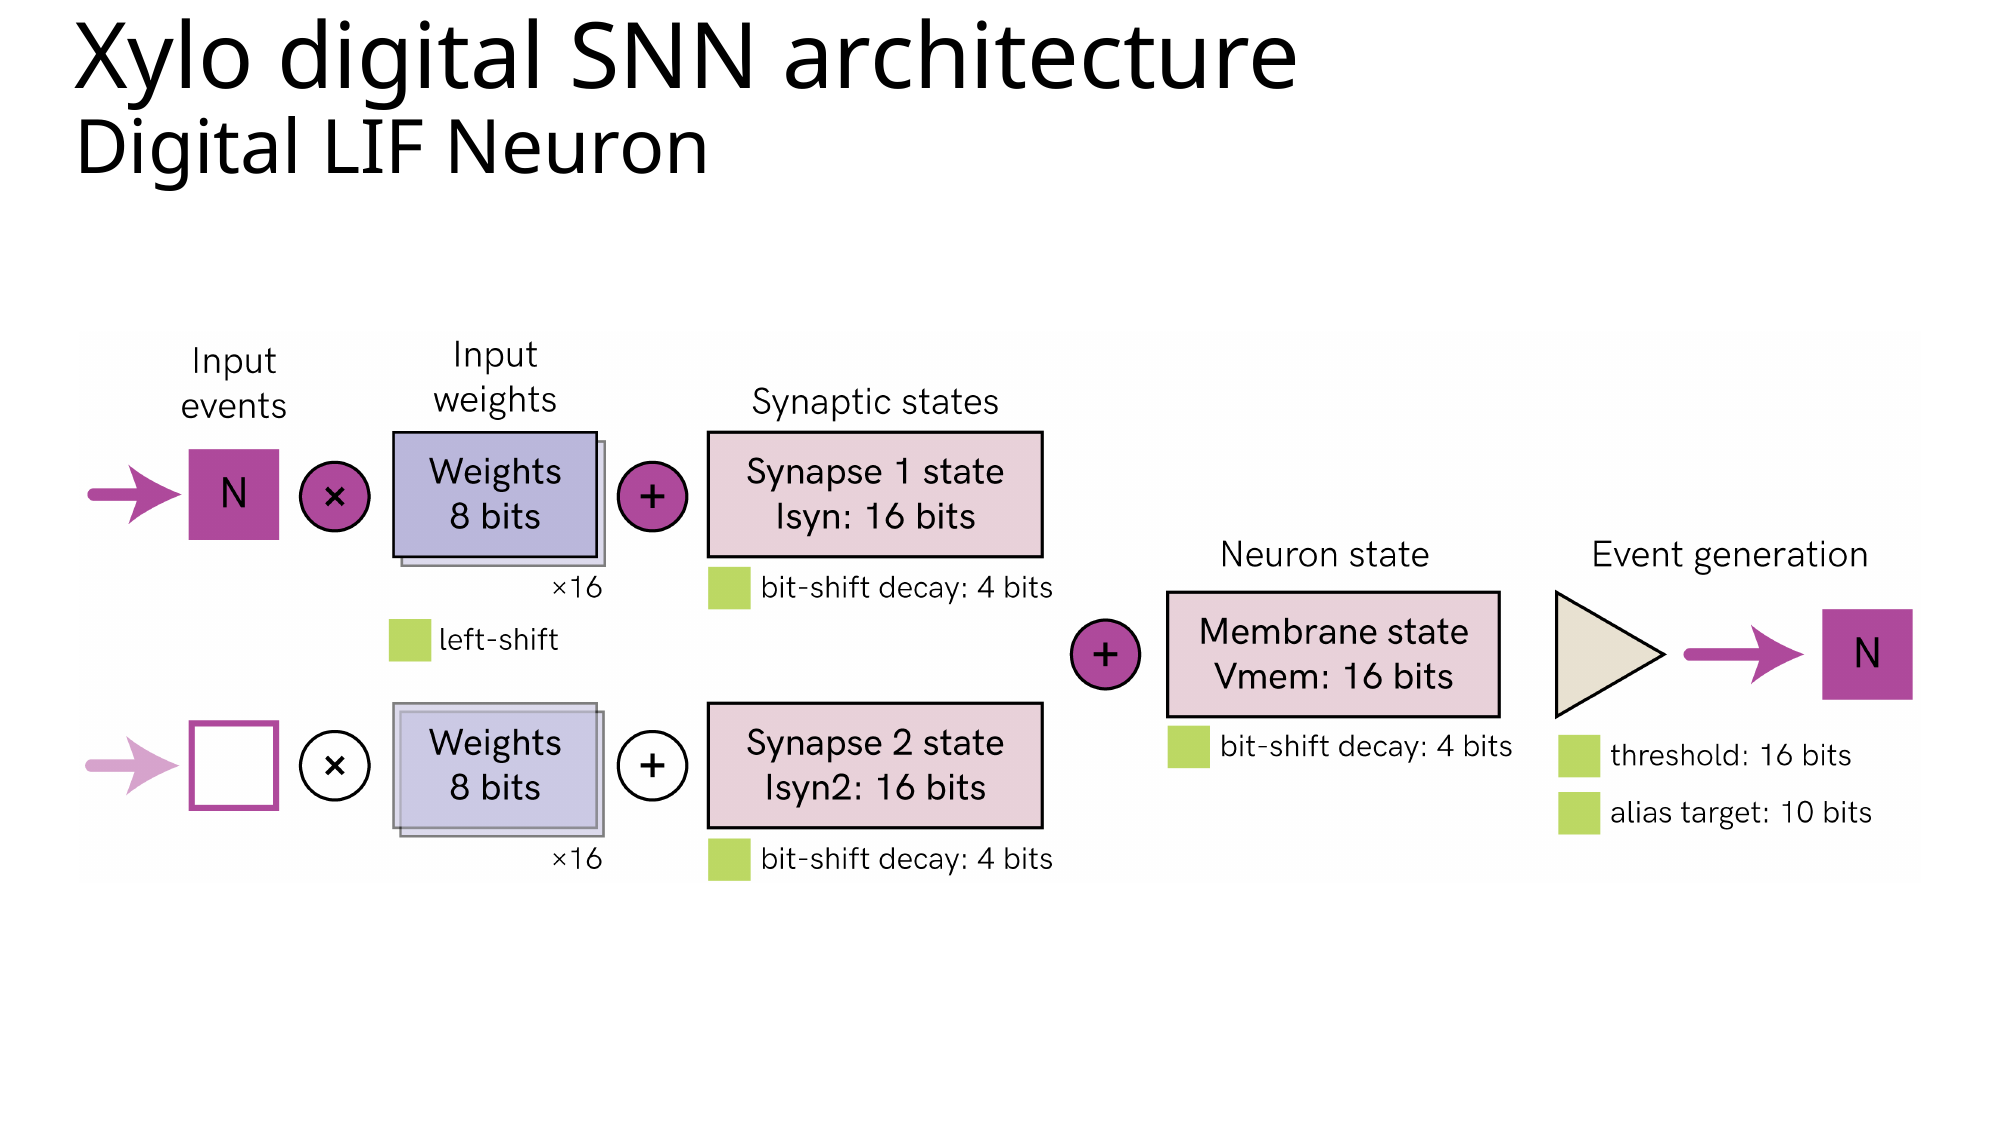

# Xylo digital SNN architecture Digital LIF Neuron